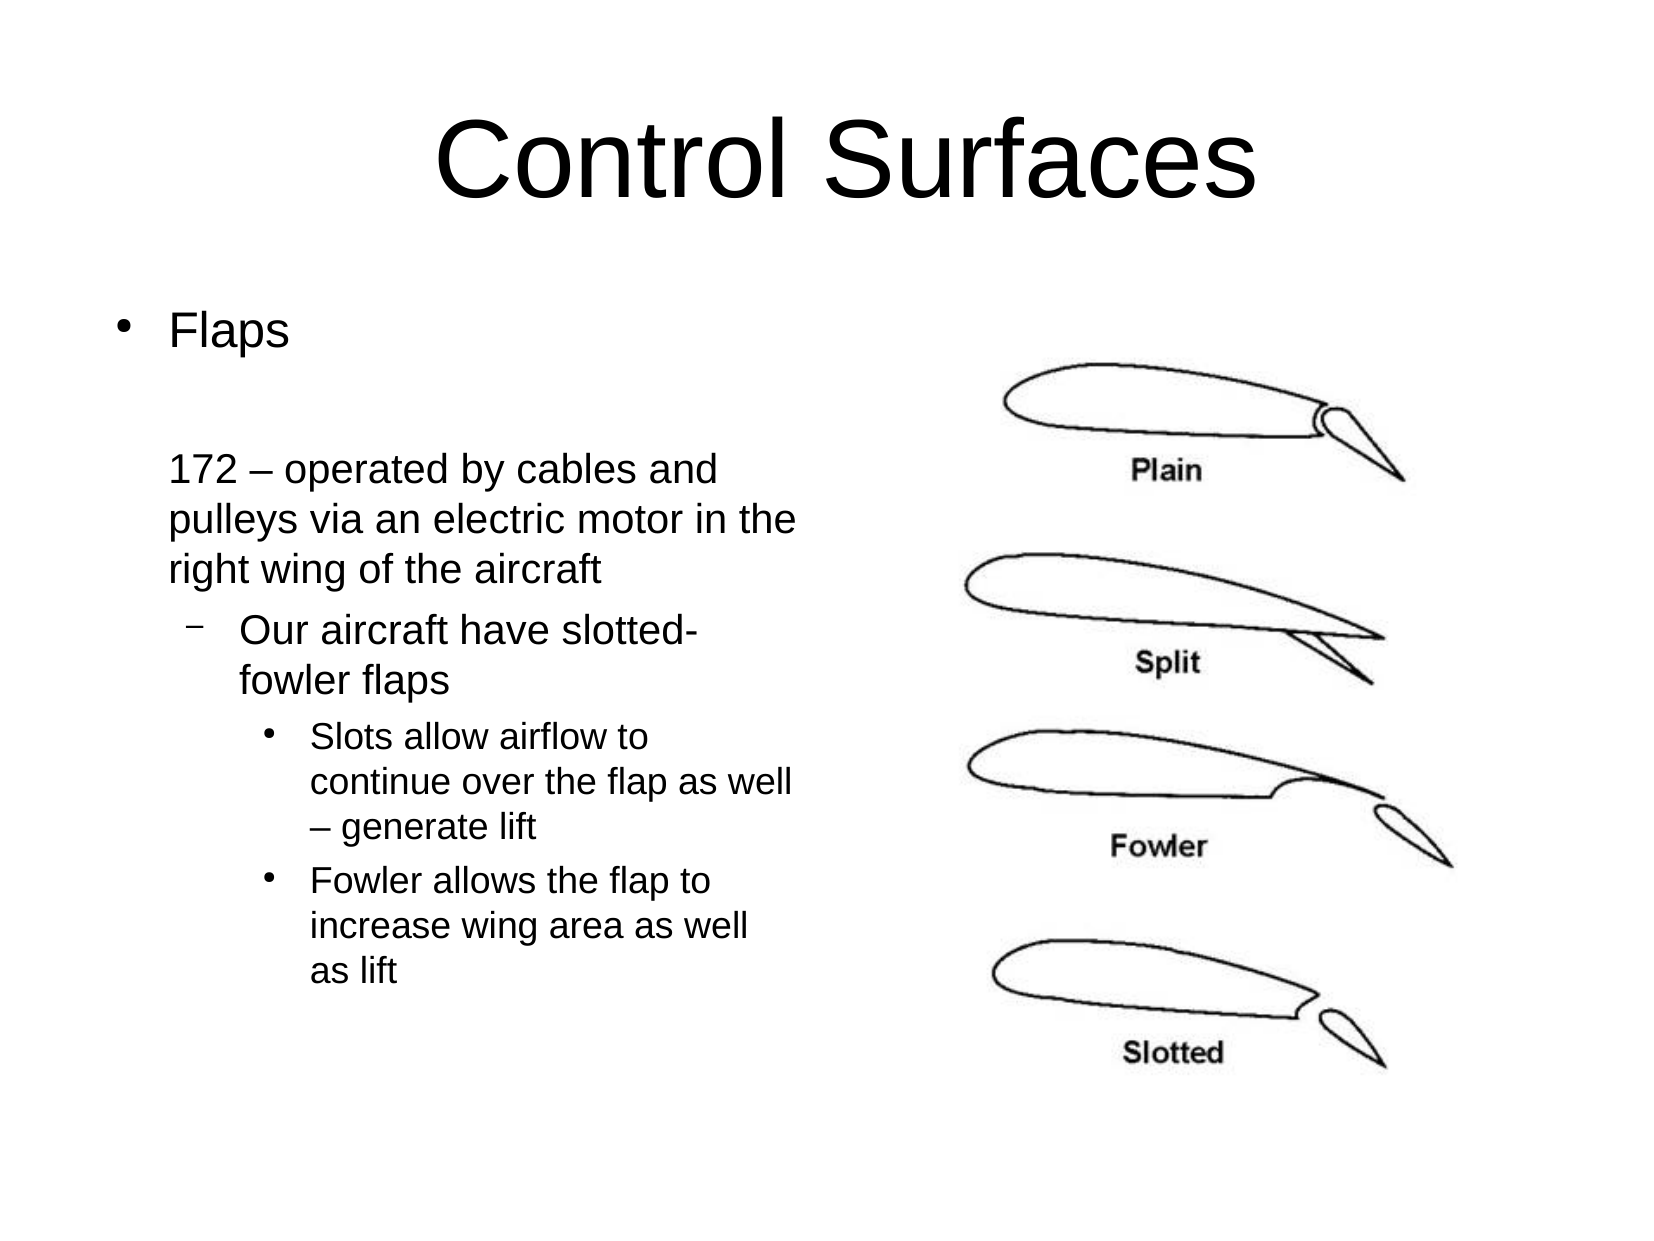

# Control Surfaces
Flaps
172 – operated by cables and pulleys via an electric motor in the right wing of the aircraft
Our aircraft have slotted-fowler flaps
Slots allow airflow to continue over the flap as well – generate lift
Fowler allows the flap to increase wing area as well as lift